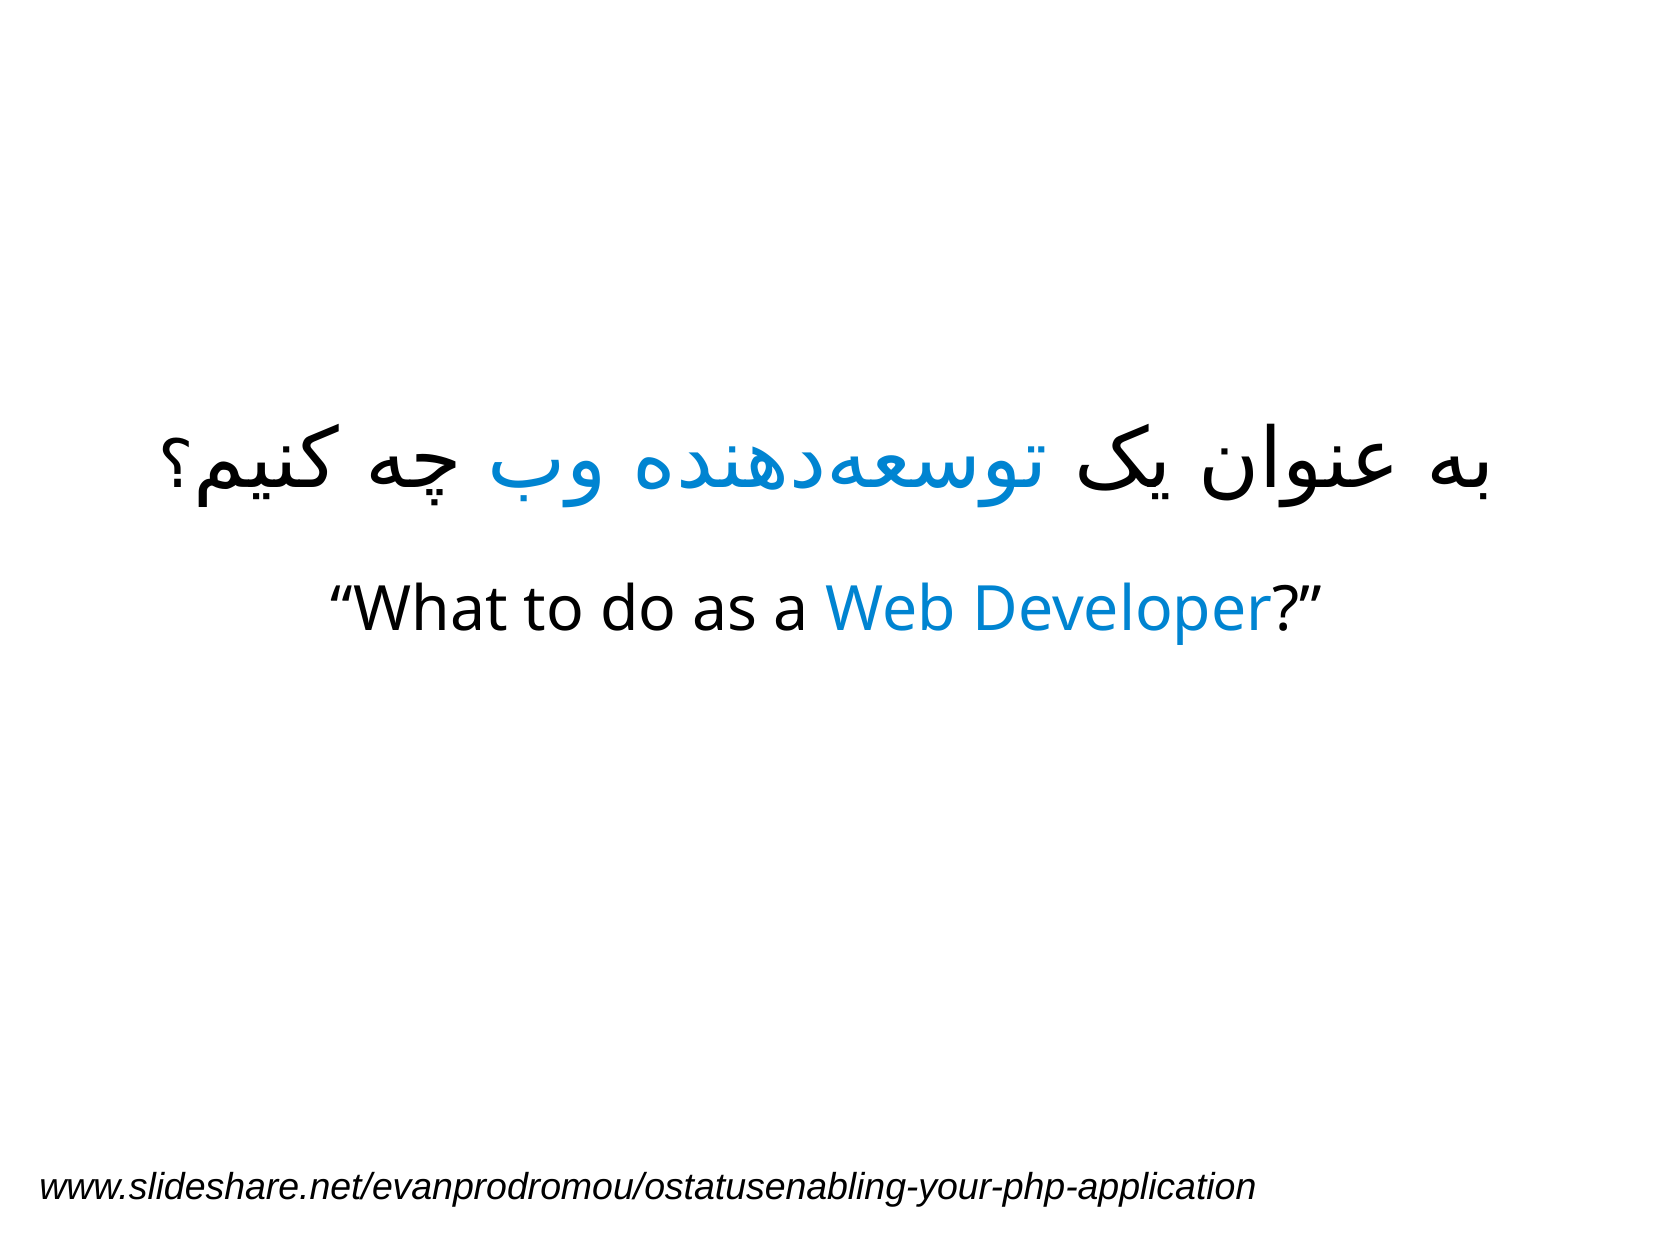

# به عنوان یک توسعه‌دهنده وب چه کنیم؟
“What to do as a Web Developer?”
www.slideshare.net/evanprodromou/ostatusenabling-your-php-application